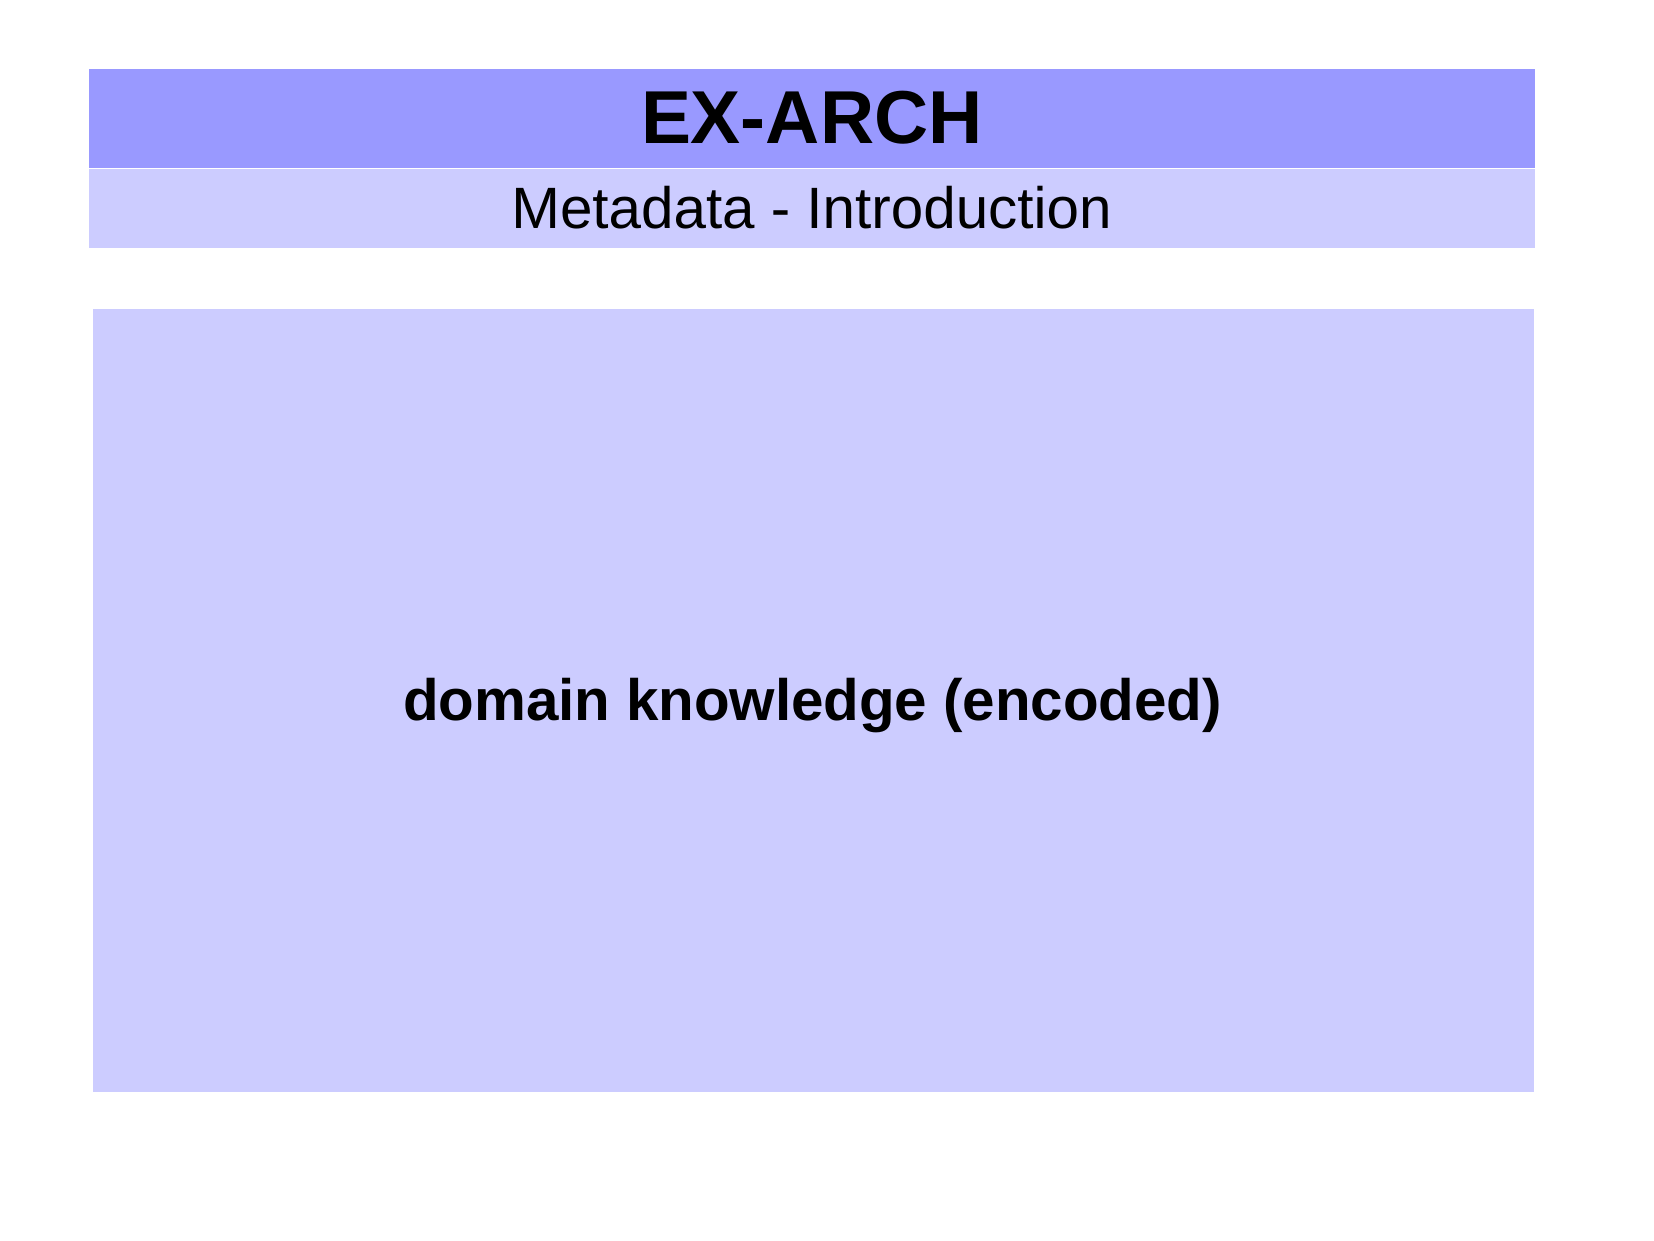

| EX-ARCH |
| --- |
| Metadata - Introduction |
| domain knowledge (encoded) |
| --- |